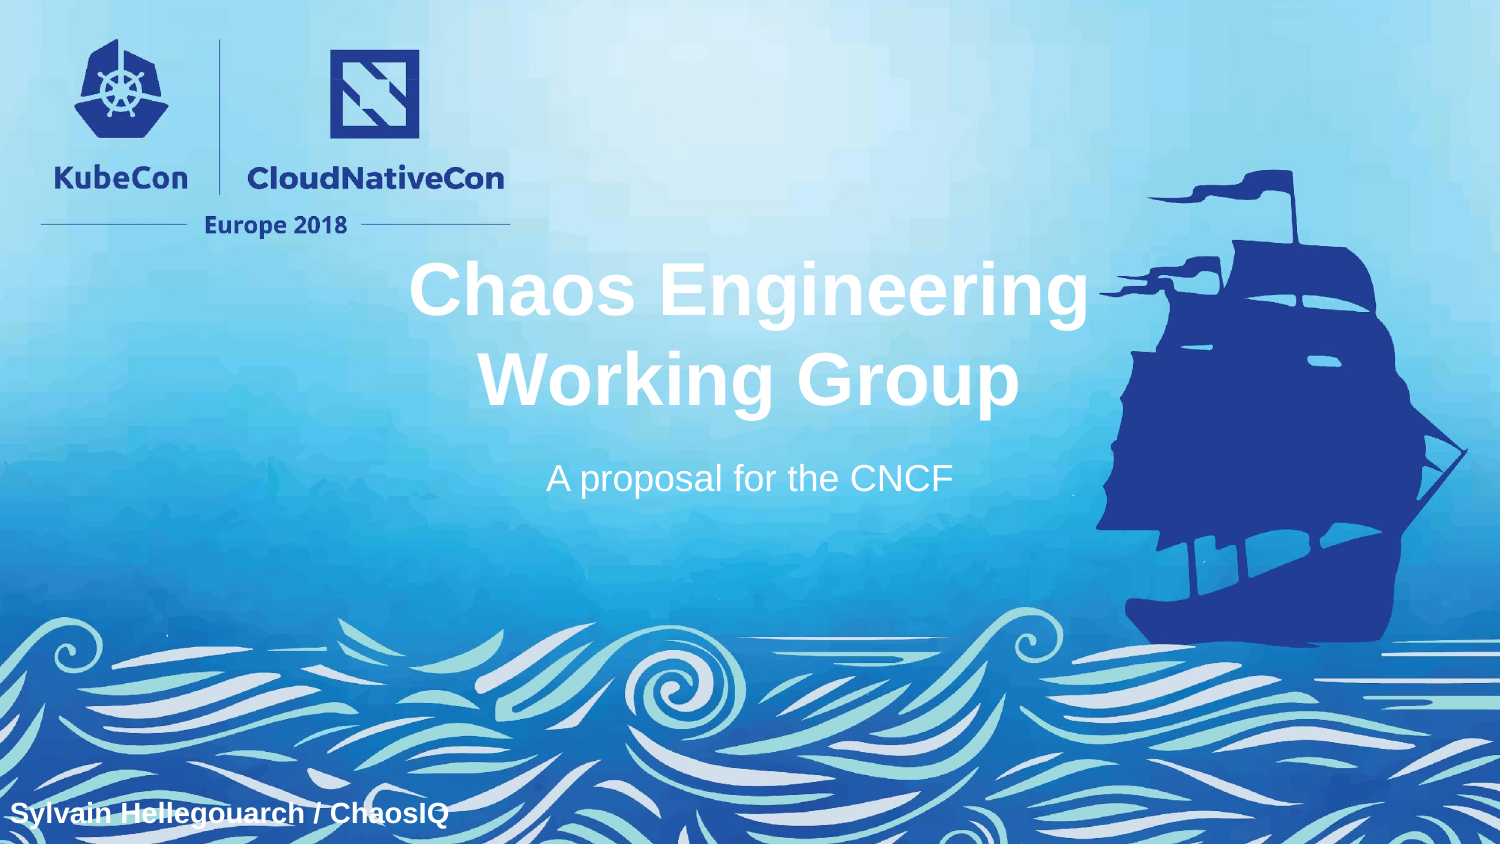

# Chaos Engineering Working Group
A proposal for the CNCF
Sylvain Hellegouarch / ChaosIQ